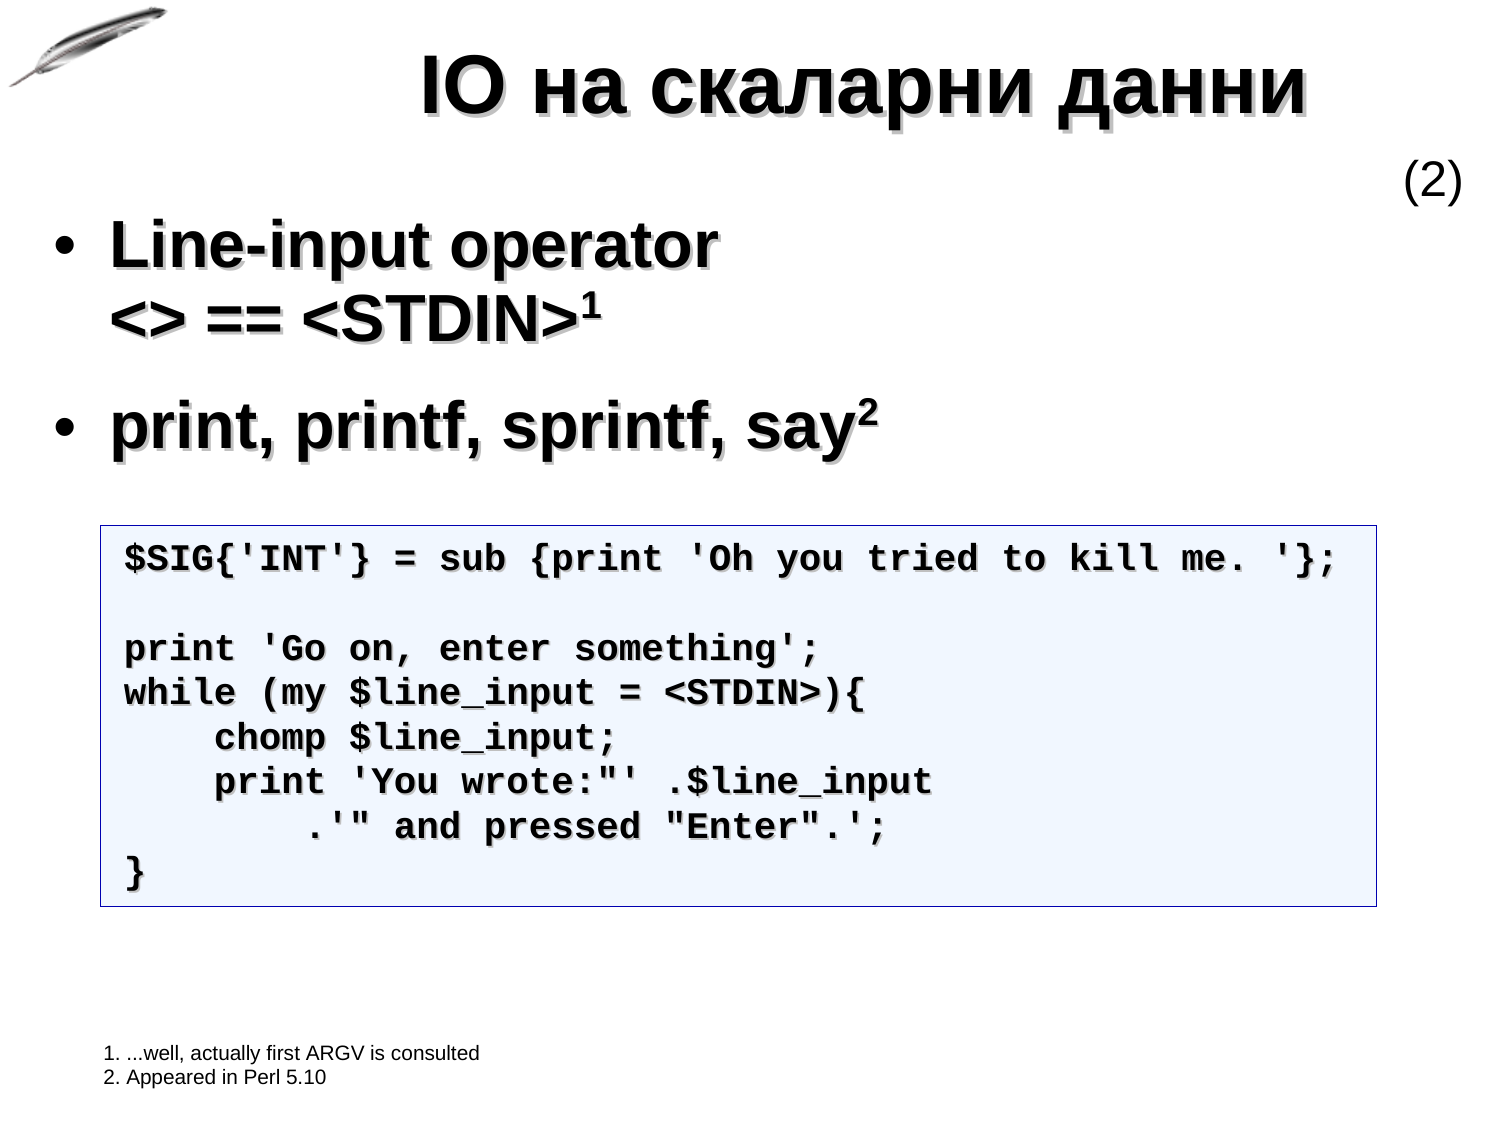

# IO на скаларни данни
(2)
Line-input operator
<> == <STDIN>1
print, printf, sprintf, say2
$SIG{'INT'} = sub {print 'Oh you tried to kill me. '};
print 'Go on, enter something';
while (my $line_input = <STDIN>){
 chomp $line_input;
 print 'You wrote:"' .$line_input
 .'" and pressed "Enter".';
}
1. ...well, actually first ARGV is consulted
2. Appeared in Perl 5.10